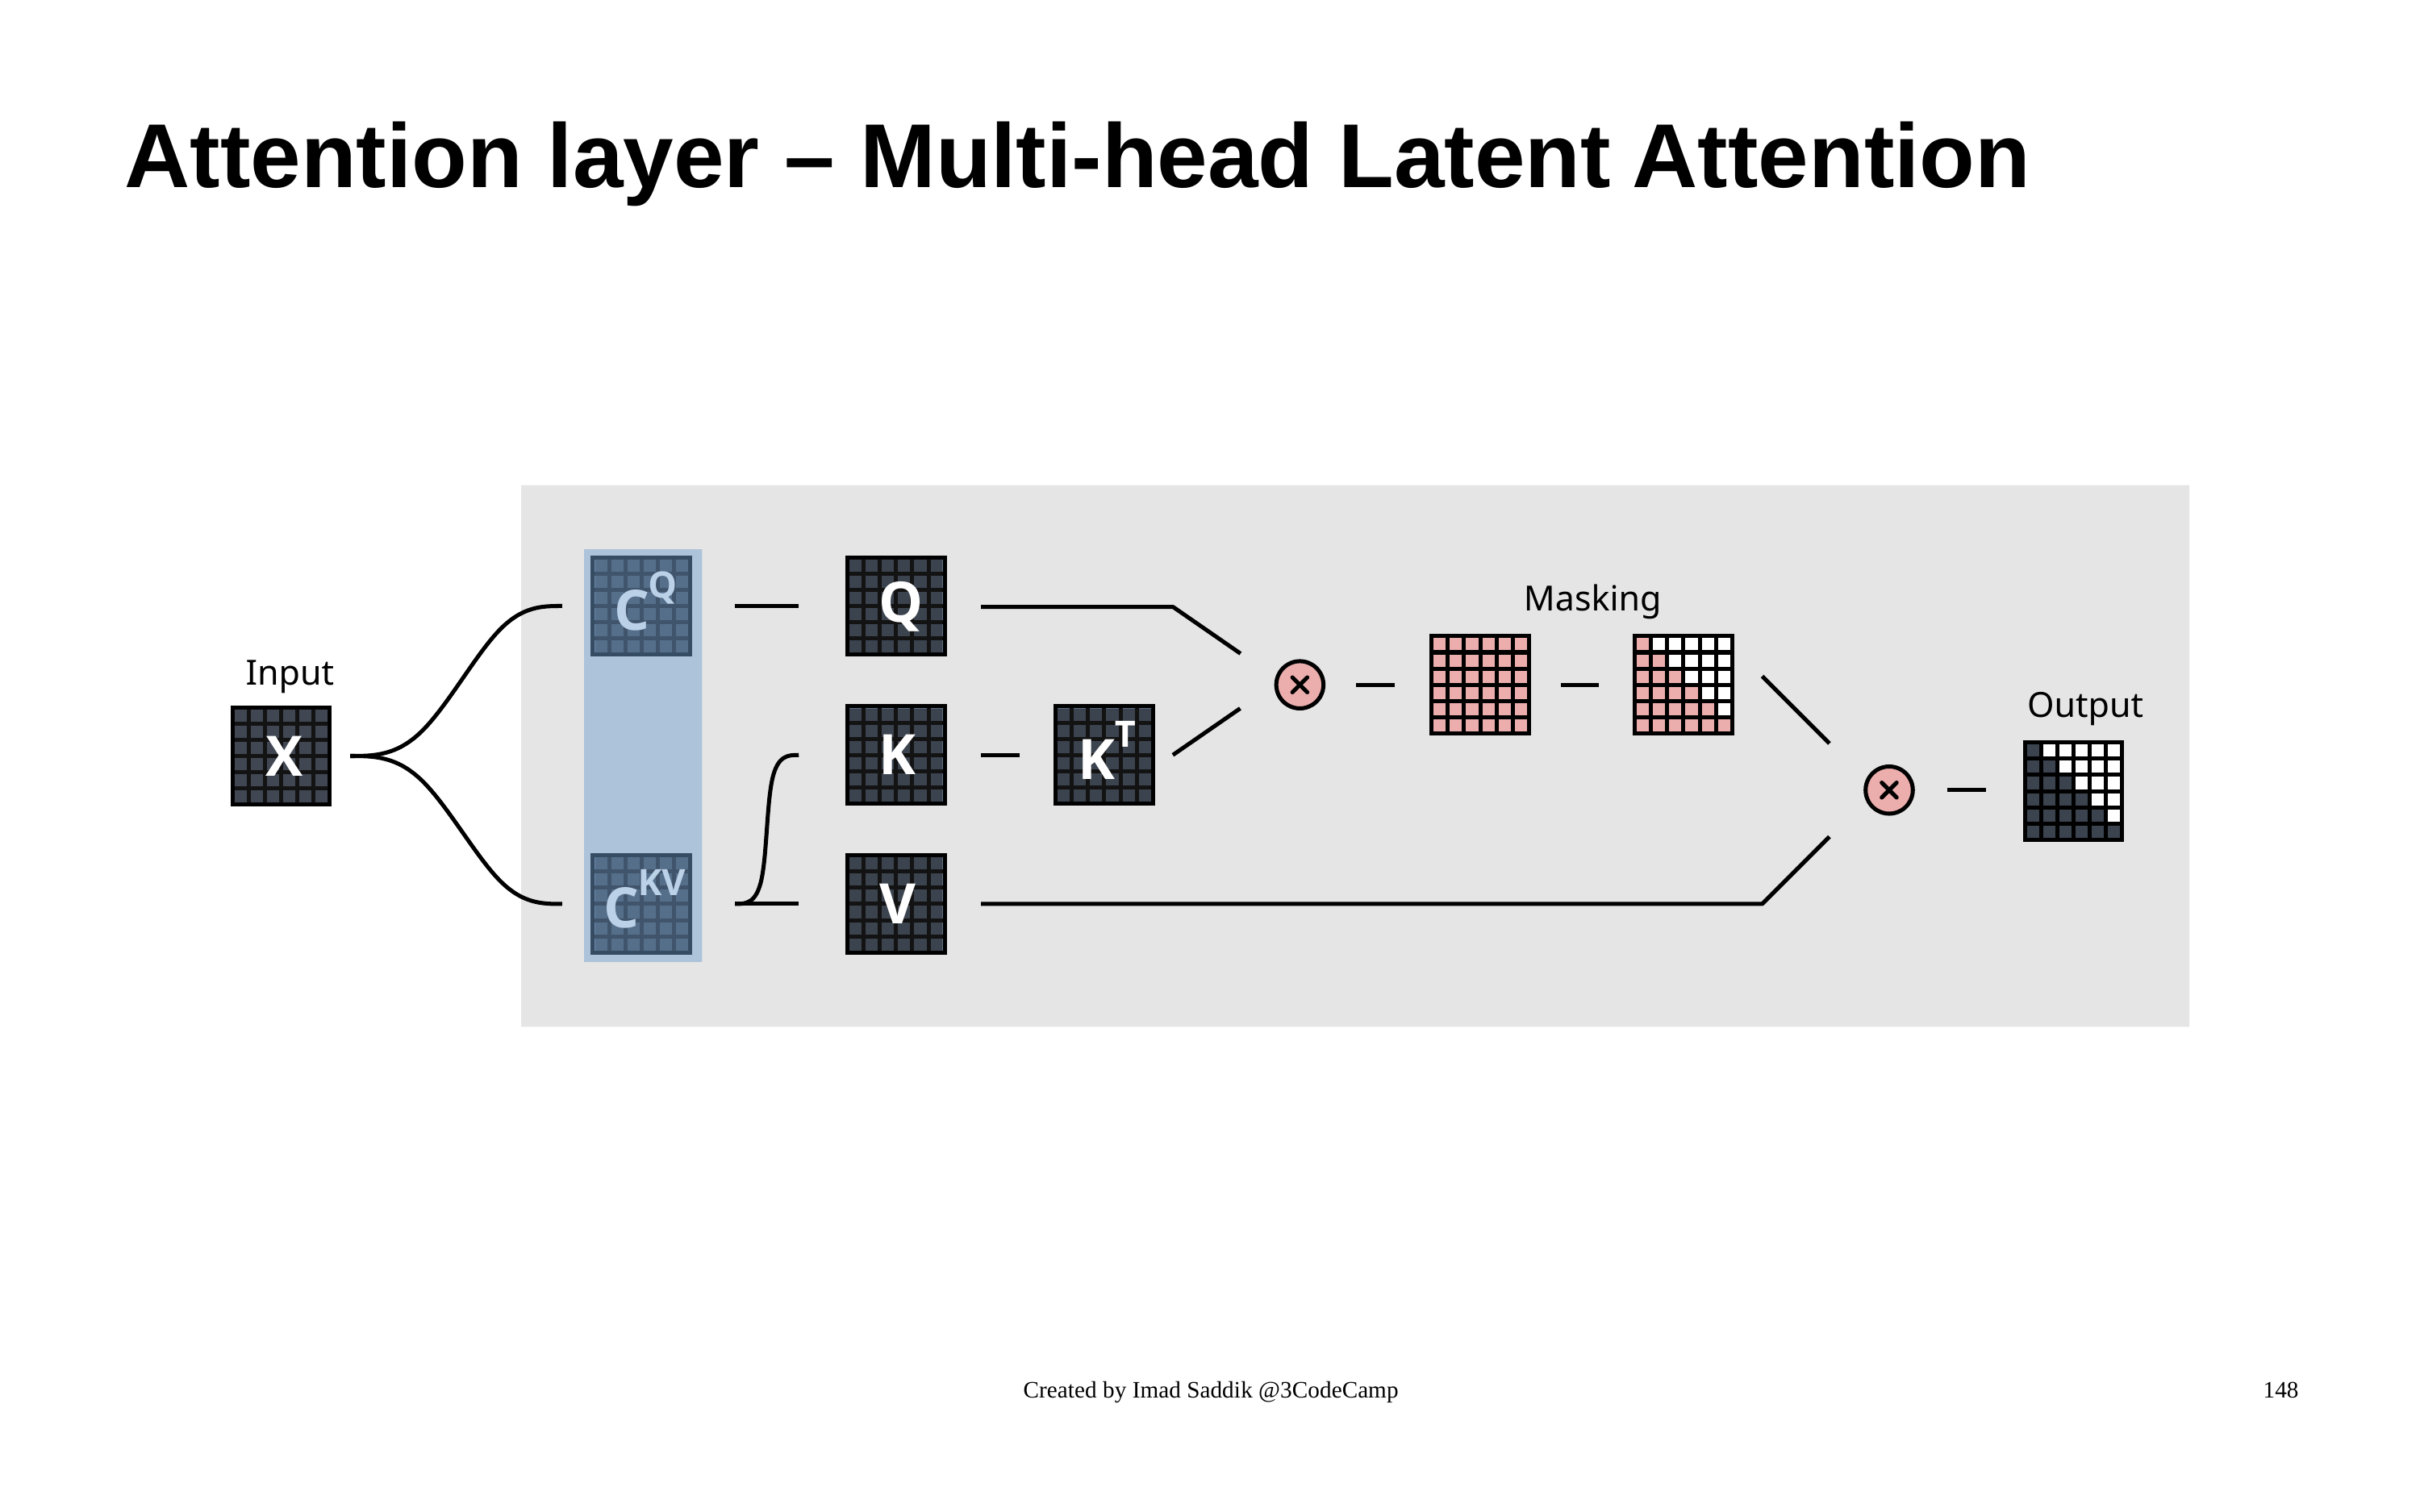

Attention layer – Multi-head Latent Attention
Created by Imad Saddik @3CodeCamp
148